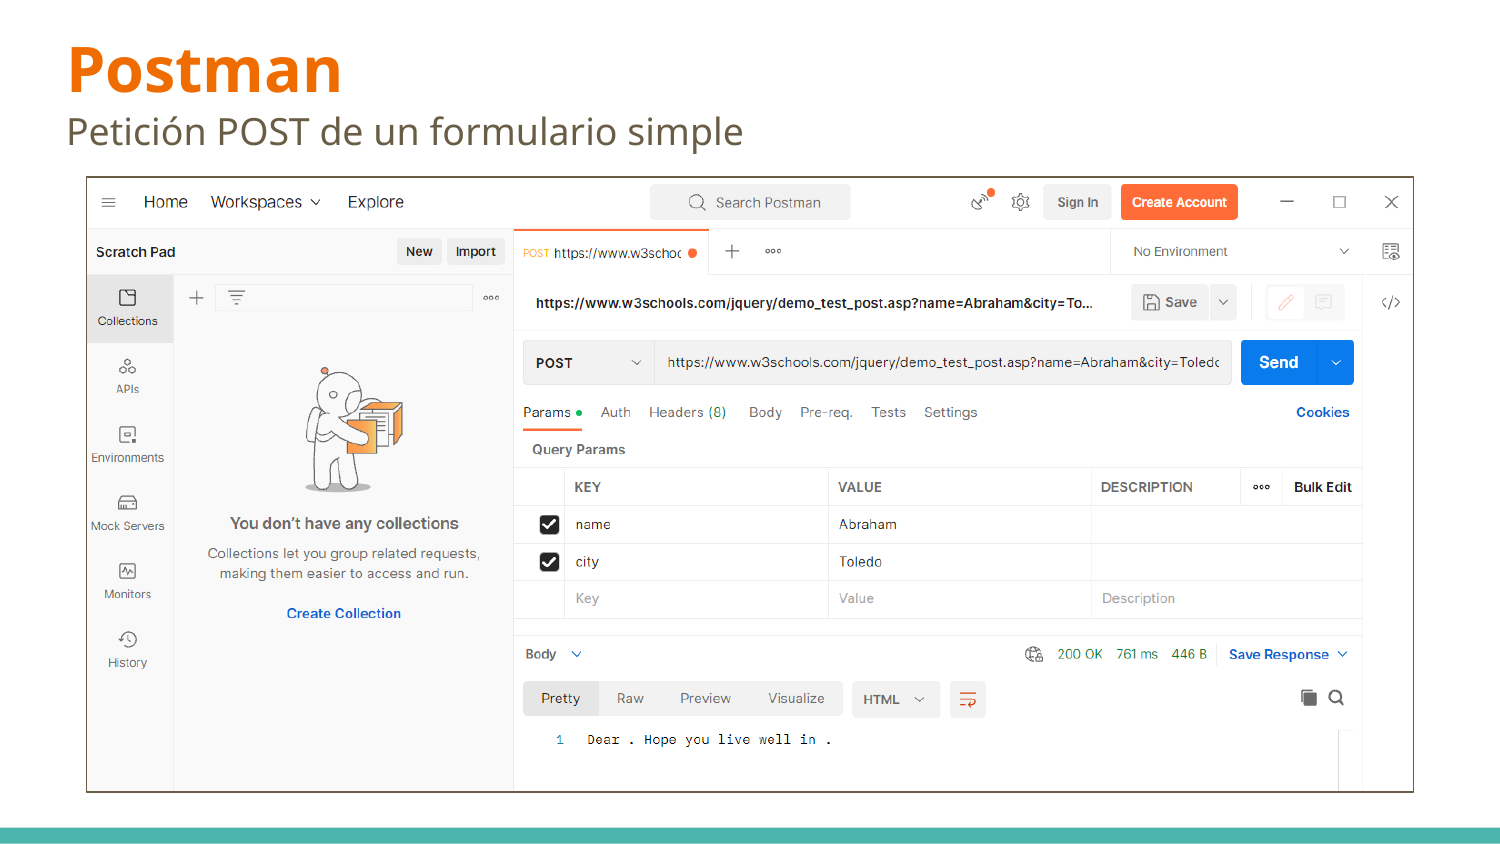

# Postman
Petición POST de un formulario simple